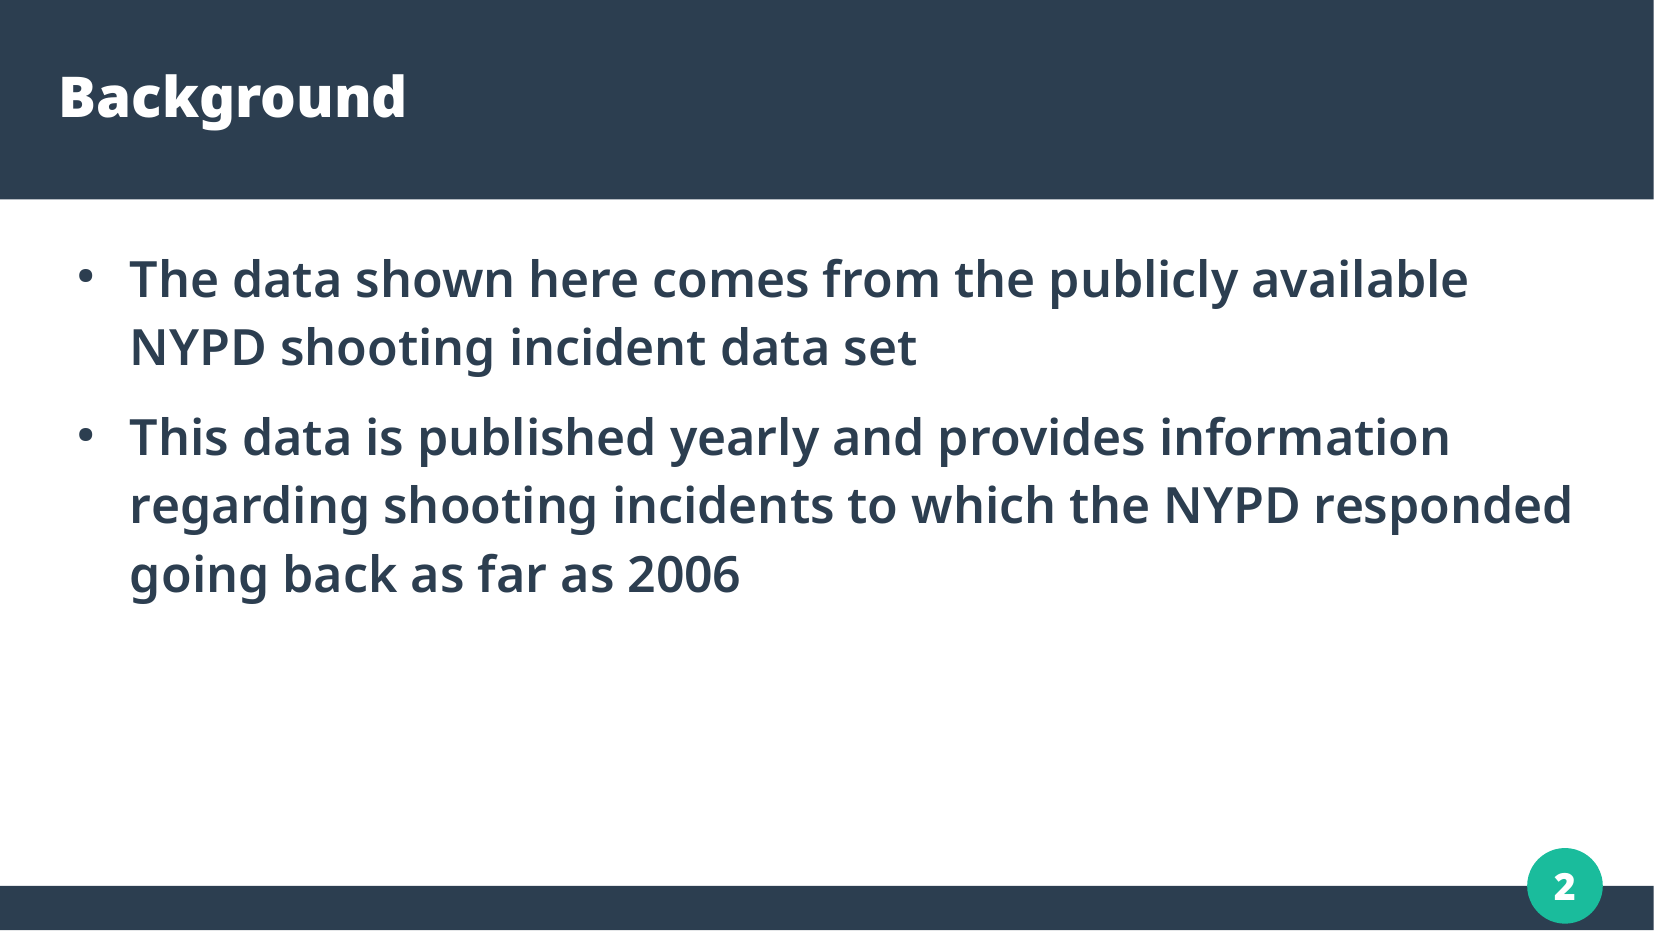

# Background
The data shown here comes from the publicly available NYPD shooting incident data set
This data is published yearly and provides information regarding shooting incidents to which the NYPD responded going back as far as 2006